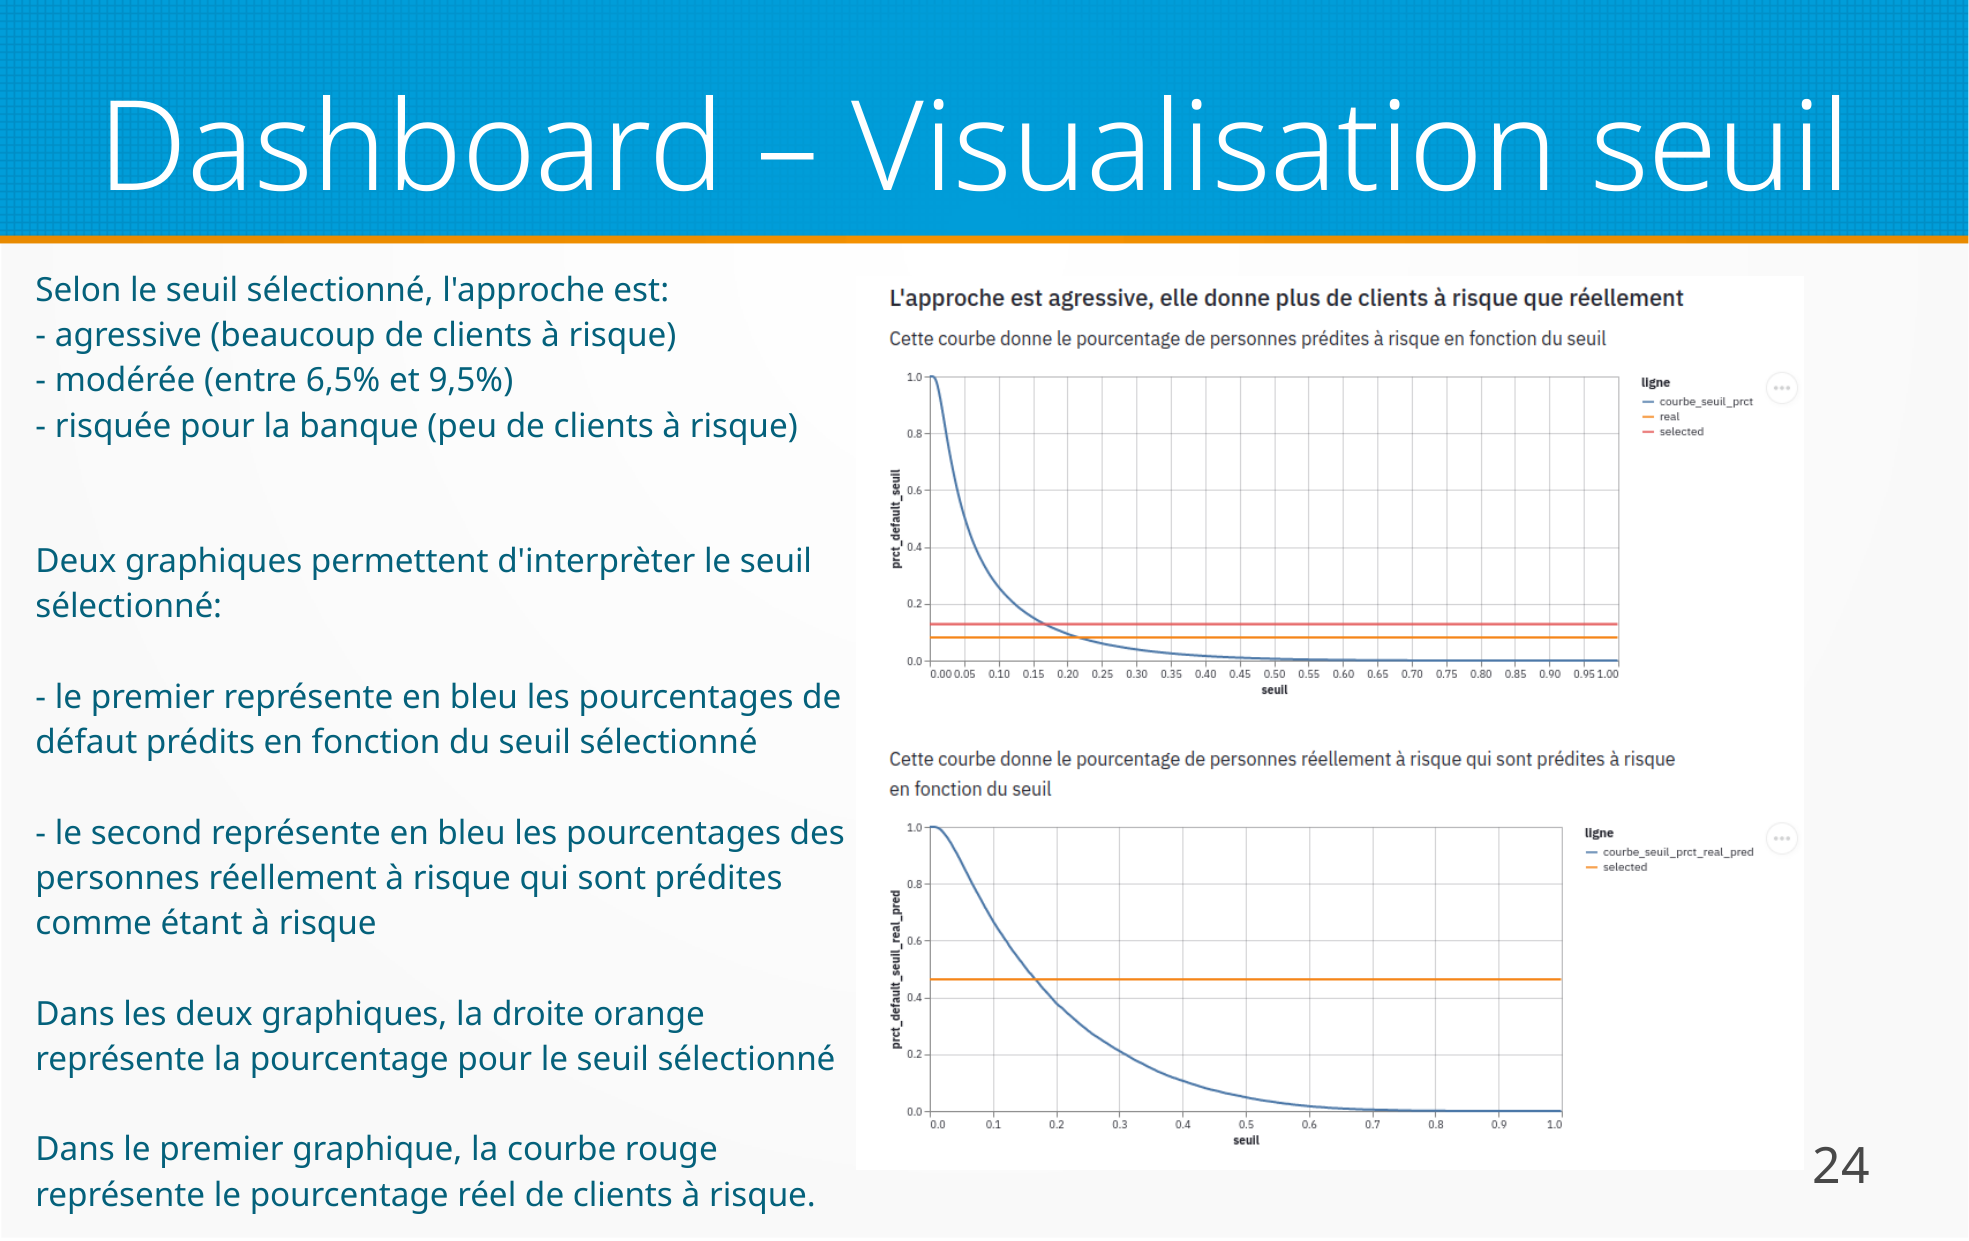

# Dashboard – Visualisation seuil
Selon le seuil sélectionné, l'approche est:
- agressive (beaucoup de clients à risque)
- modérée (entre 6,5% et 9,5%)
- risquée pour la banque (peu de clients à risque)
Deux graphiques permettent d'interprèter le seuil sélectionné:
- le premier représente en bleu les pourcentages de défaut prédits en fonction du seuil sélectionné
- le second représente en bleu les pourcentages des personnes réellement à risque qui sont prédites comme étant à risque
Dans les deux graphiques, la droite orange représente la pourcentage pour le seuil sélectionné
Dans le premier graphique, la courbe rouge représente le pourcentage réel de clients à risque.
24